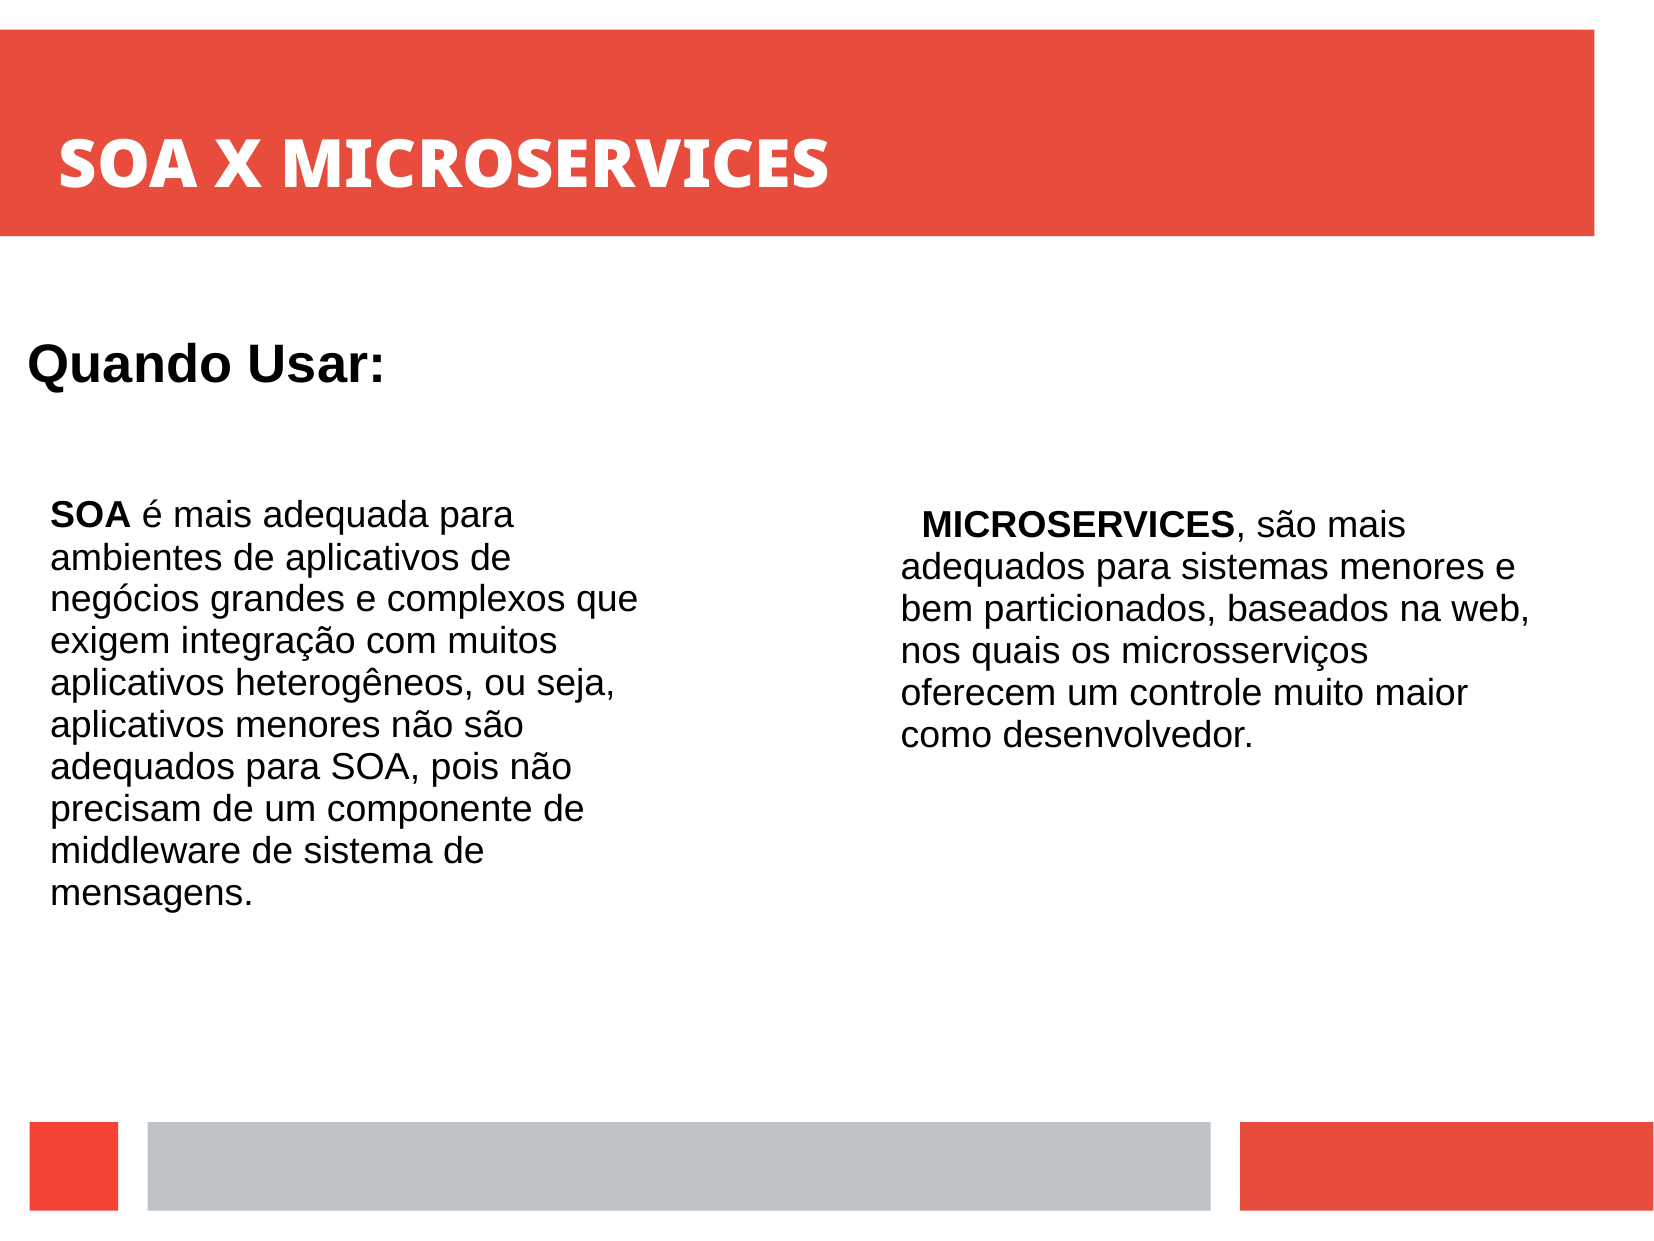

# SOA X MICROSERVICES
Quando Usar:
SOA é mais adequada para ambientes de aplicativos de negócios grandes e complexos que exigem integração com muitos aplicativos heterogêneos, ou seja, aplicativos menores não são adequados para SOA, pois não precisam de um componente de middleware de sistema de mensagens.
 MICROSERVICES, são mais adequados para sistemas menores e bem particionados, baseados na web, nos quais os microsserviços oferecem um controle muito maior como desenvolvedor.